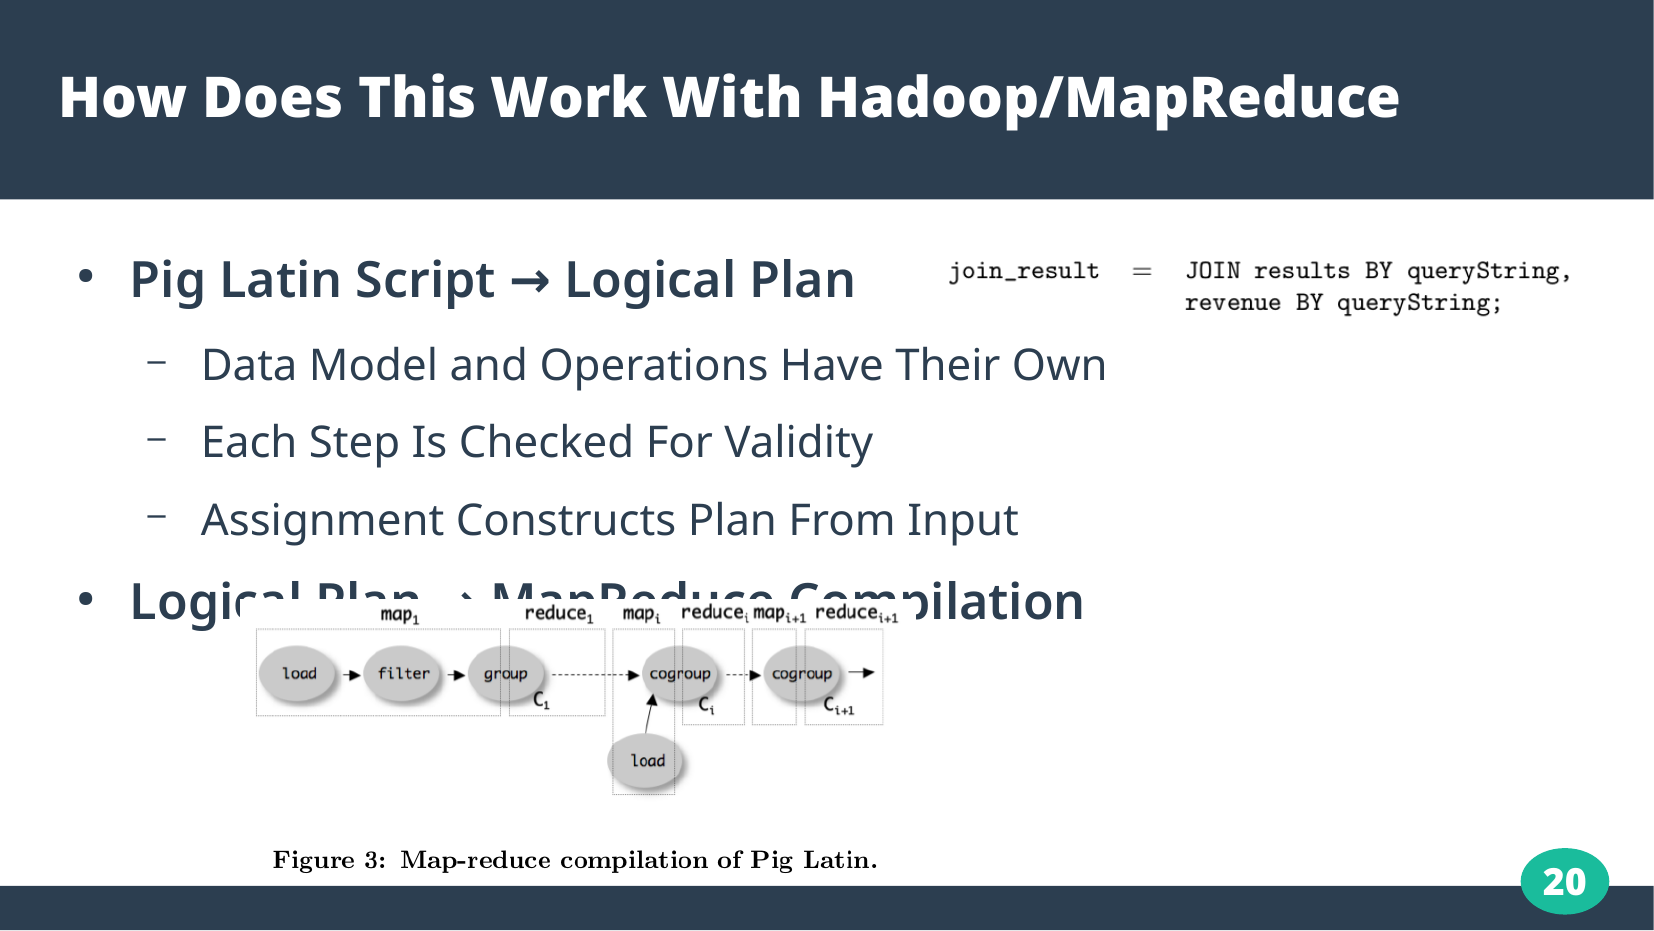

# How Does This Work With Hadoop/MapReduce
Pig Latin Script → Logical Plan
Data Model and Operations Have Their Own
Each Step Is Checked For Validity
Assignment Constructs Plan From Input
Logical Plan → MapReduce Compilation
20